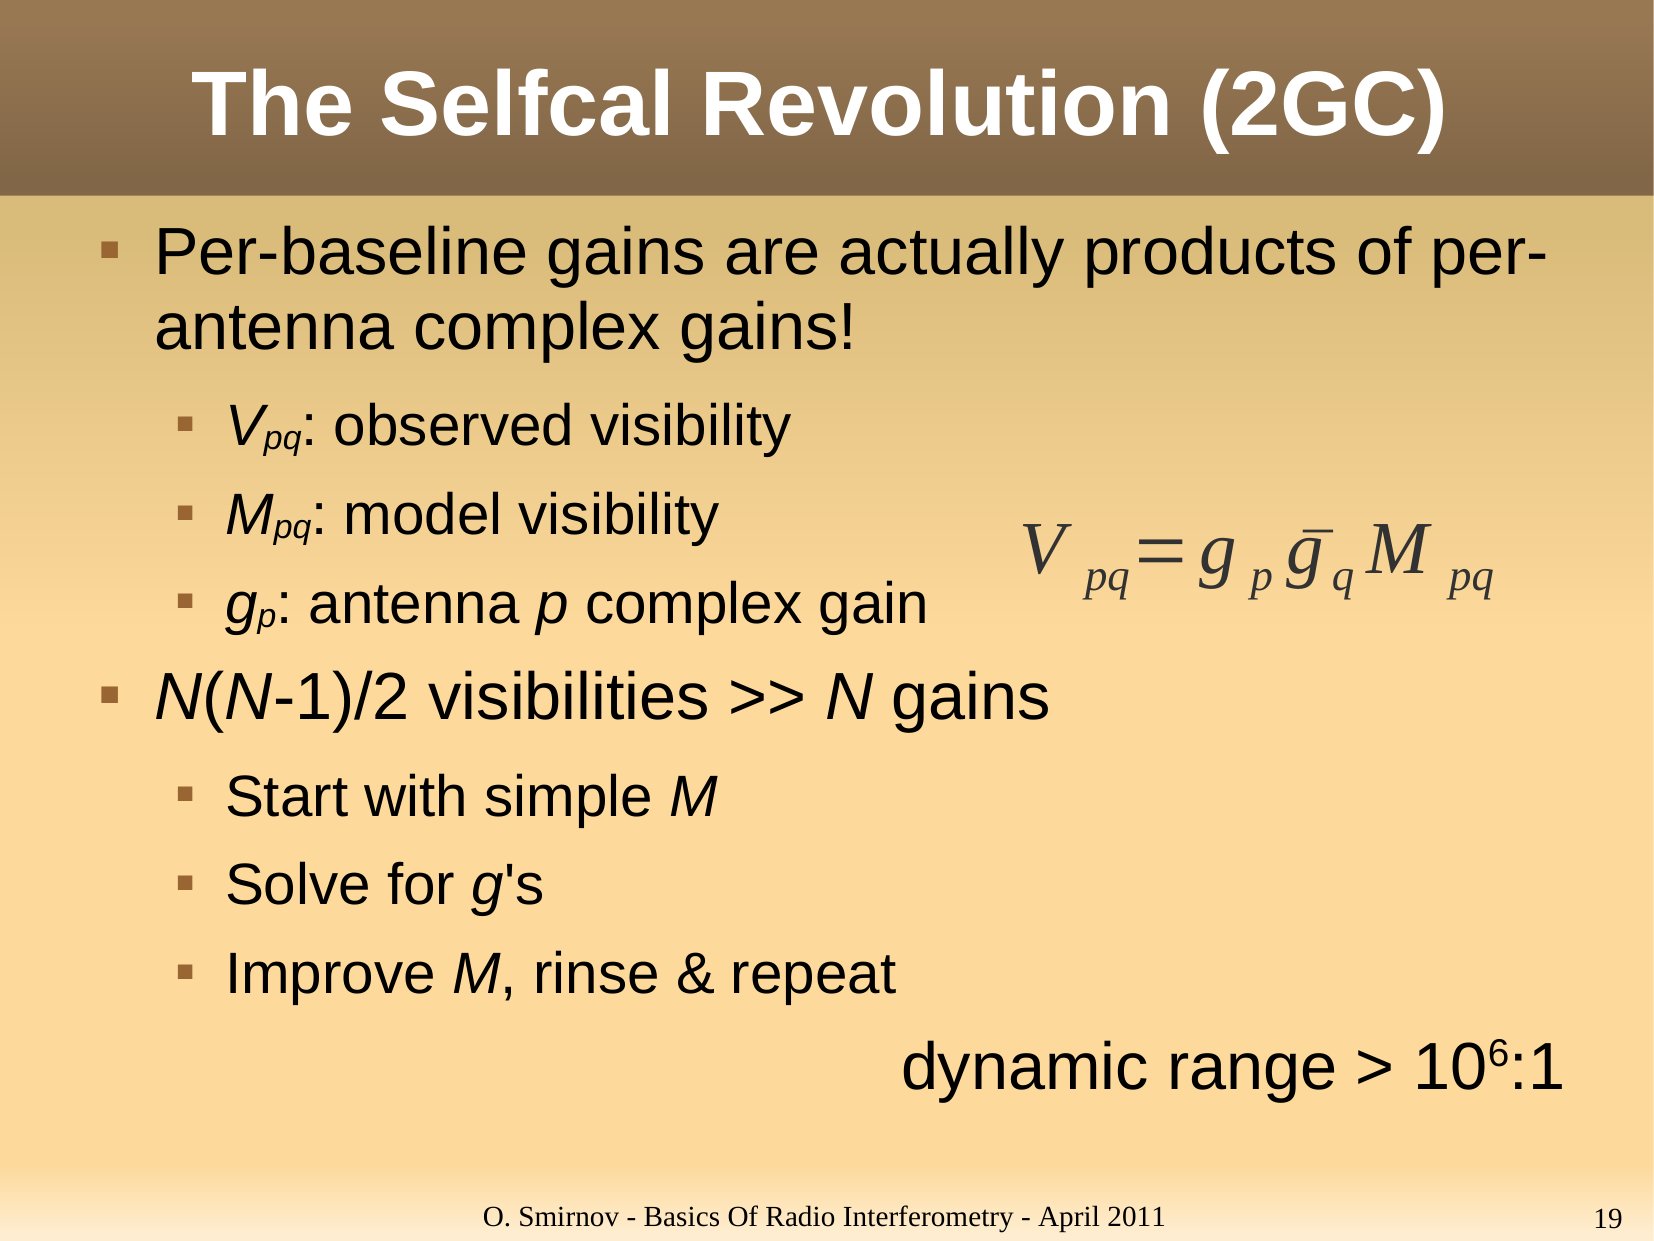

# The Selfcal Revolution (2GC)
Per-baseline gains are actually products of per-antenna complex gains!
Vpq: observed visibility
Mpq: model visibility
gp: antenna p complex gain
N(N-1)/2 visibilities >> N gains
Start with simple M
Solve for g's
Improve M, rinse & repeat
dynamic range > 106:1
O. Smirnov - Basics Of Radio Interferometry - April 2011
19